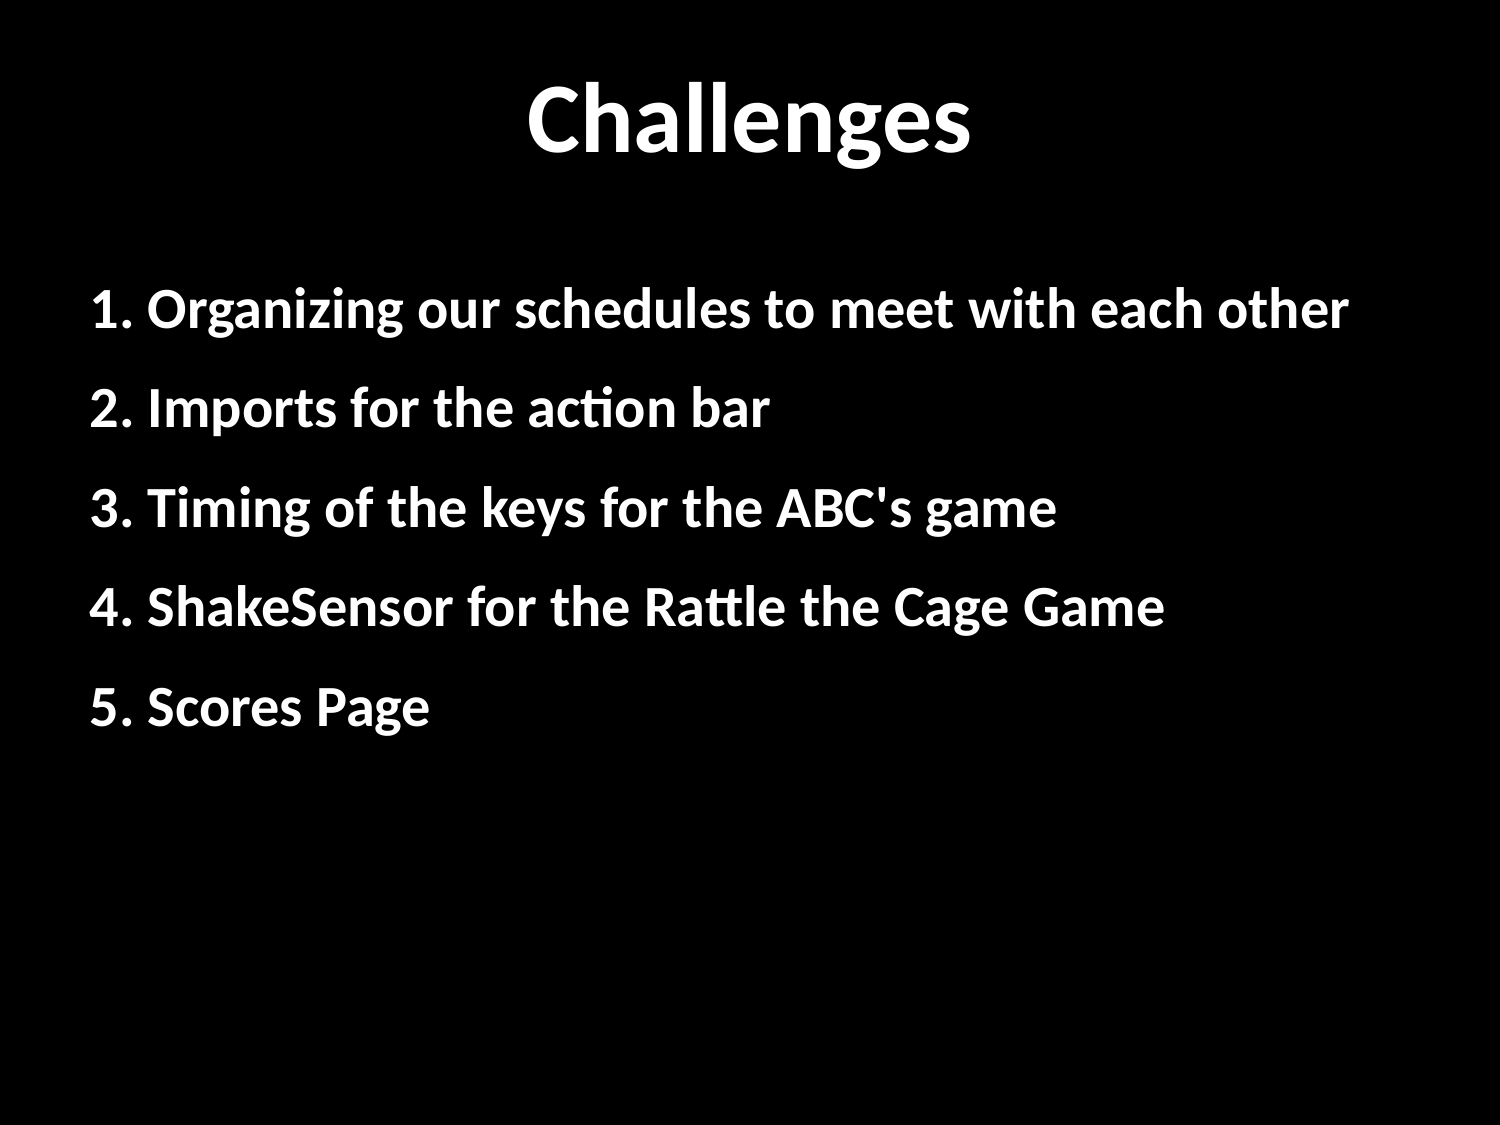

# Challenges
1. Organizing our schedules to meet with each other
2. Imports for the action bar
3. Timing of the keys for the ABC's game
4. ShakeSensor for the Rattle the Cage Game
5. Scores Page